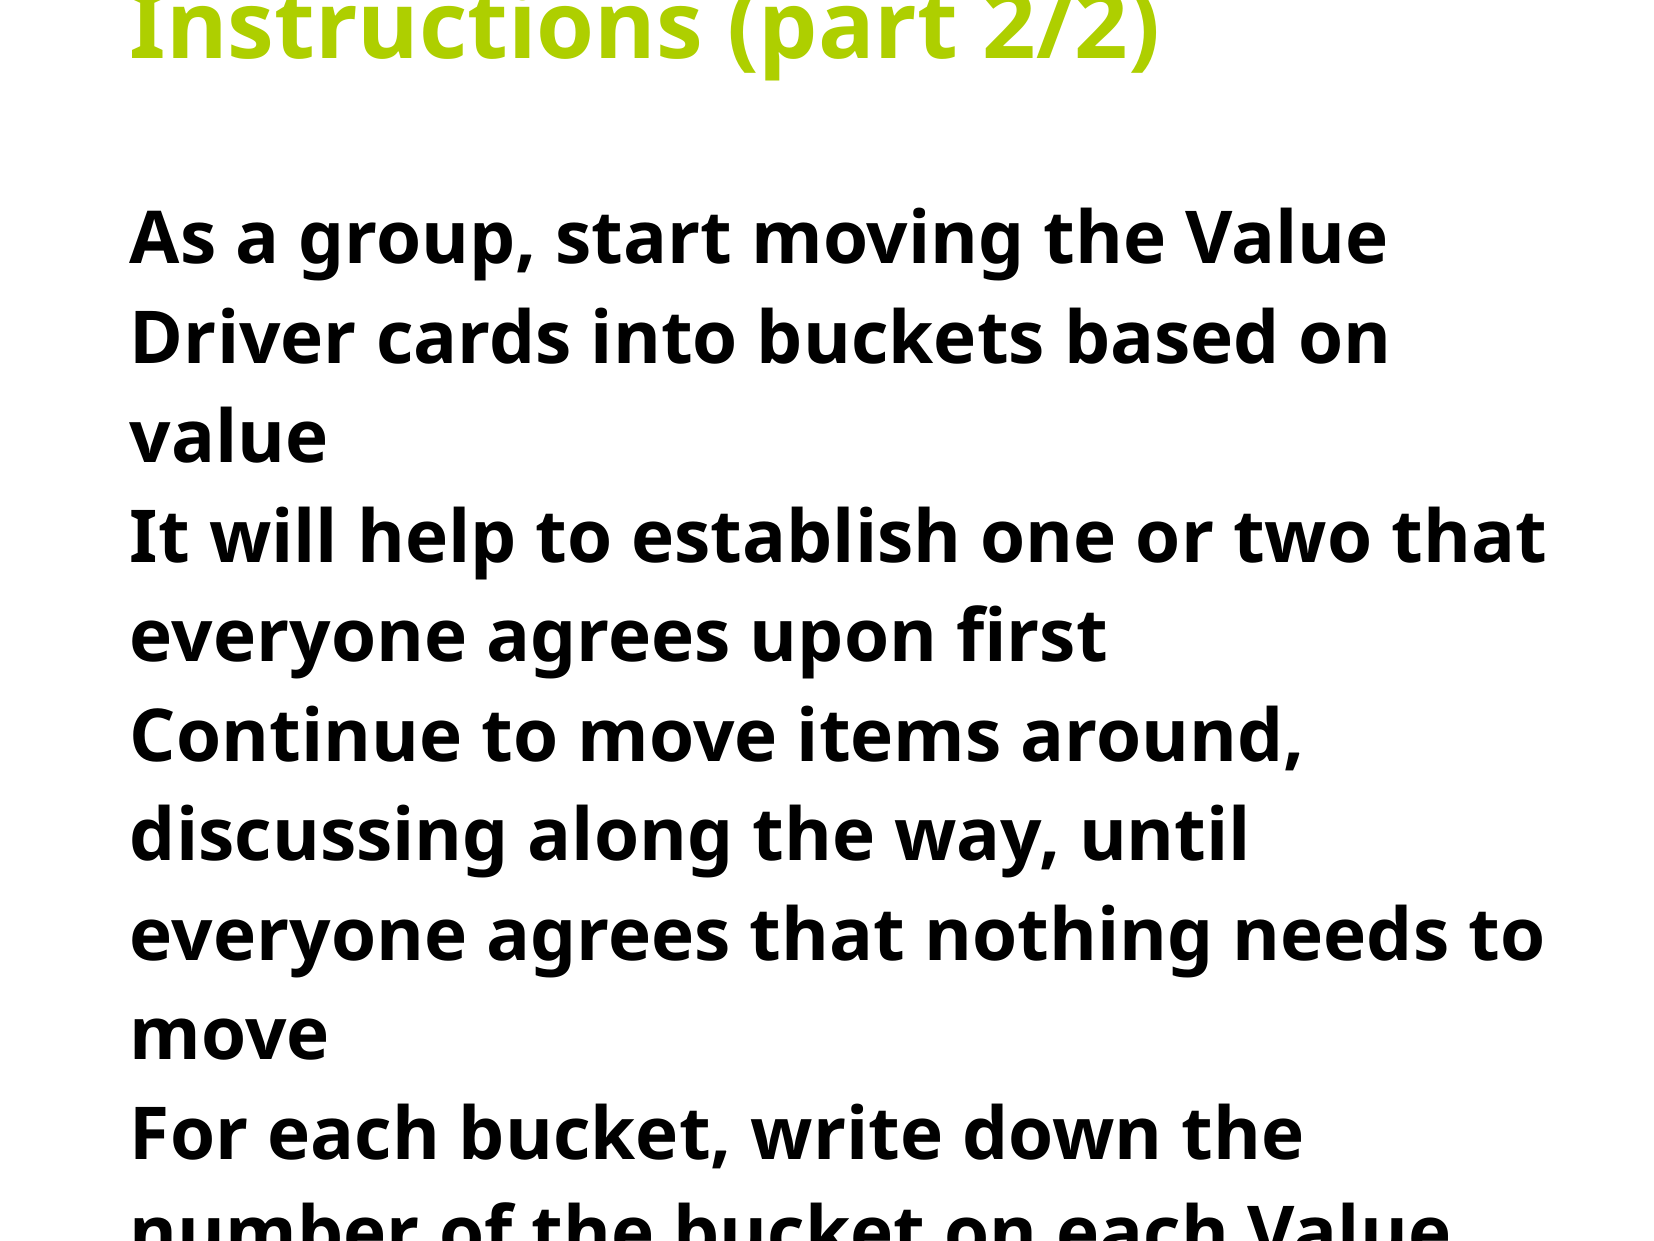

# Instructions (part 2/2) As a group, start moving the Value Driver cards into buckets based on value It will help to establish one or two that everyone agrees upon first Continue to move items around, discussing along the way, until everyone agrees that nothing needs to move For each bucket, write down the number of the bucket on each Value Driver in that bucket